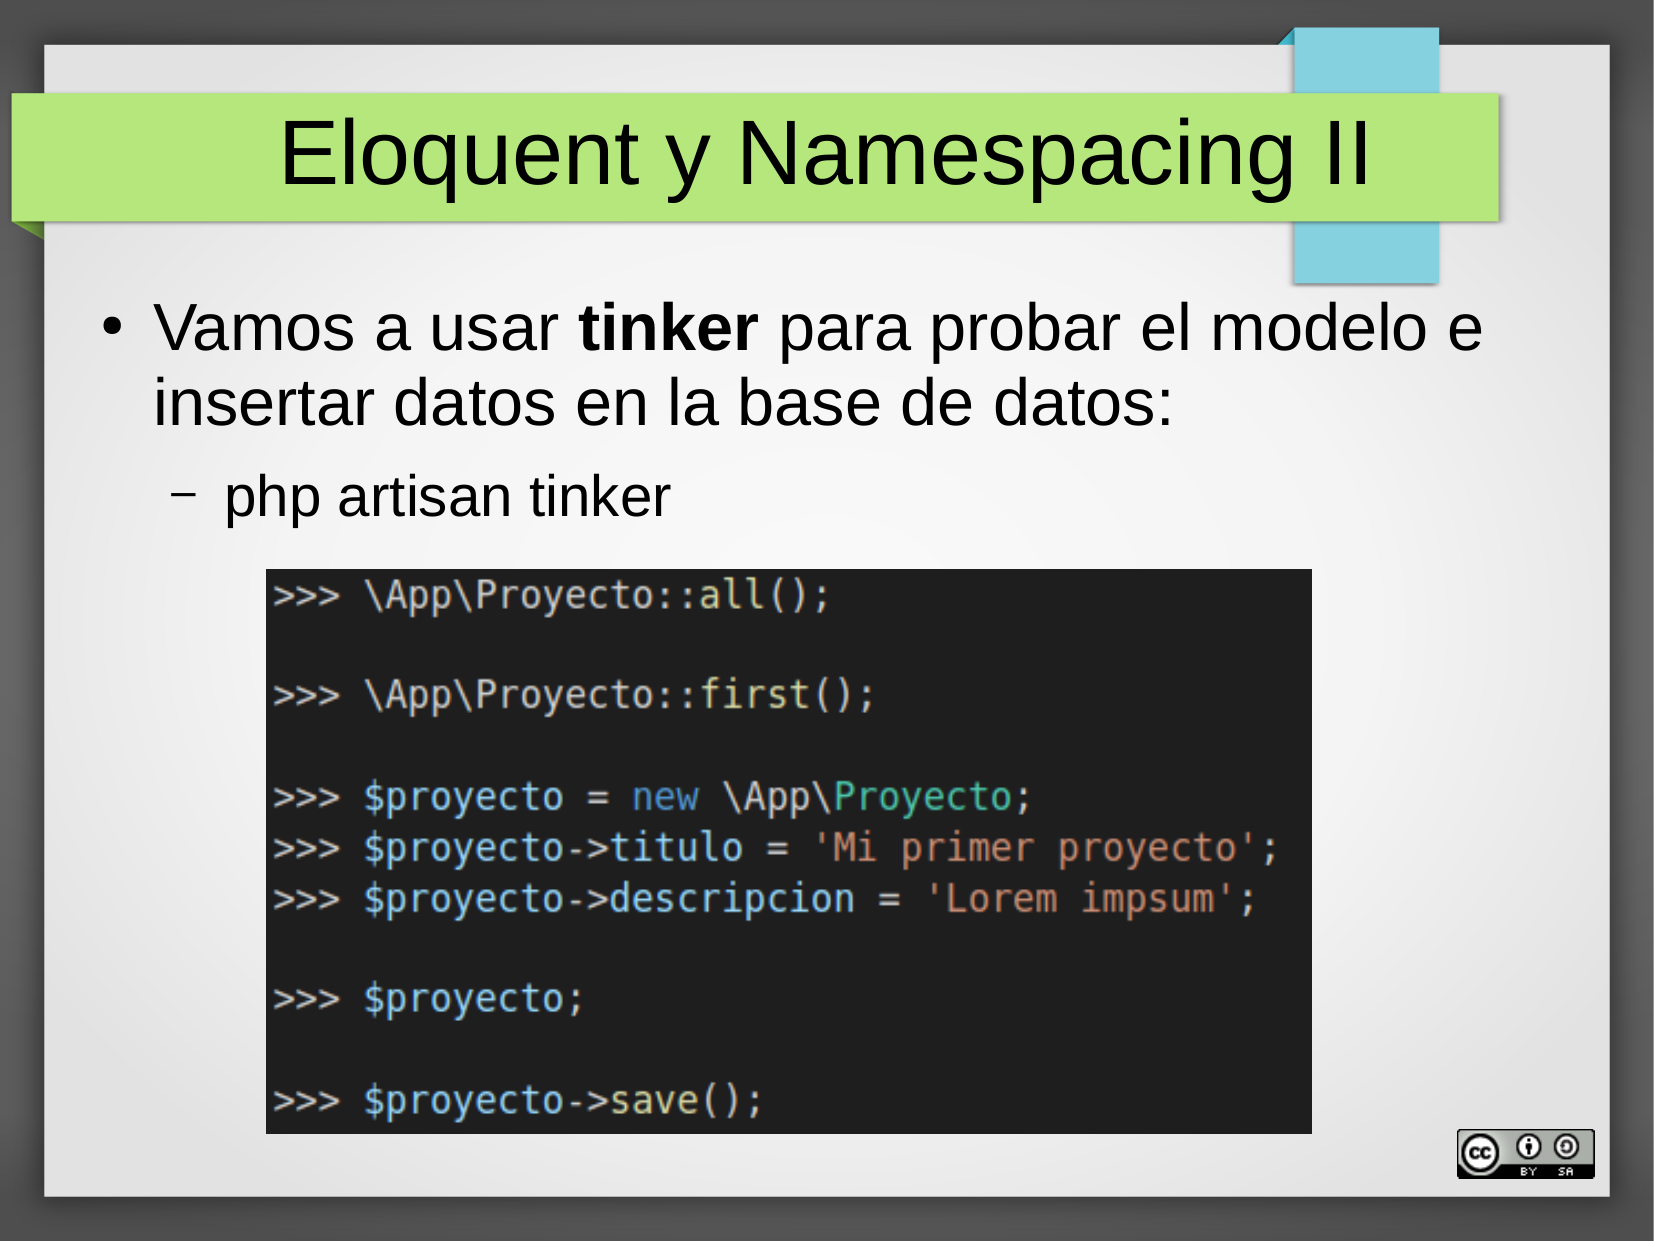

# Eloquent y Namespacing II
Vamos a usar tinker para probar el modelo e insertar datos en la base de datos:
php artisan tinker